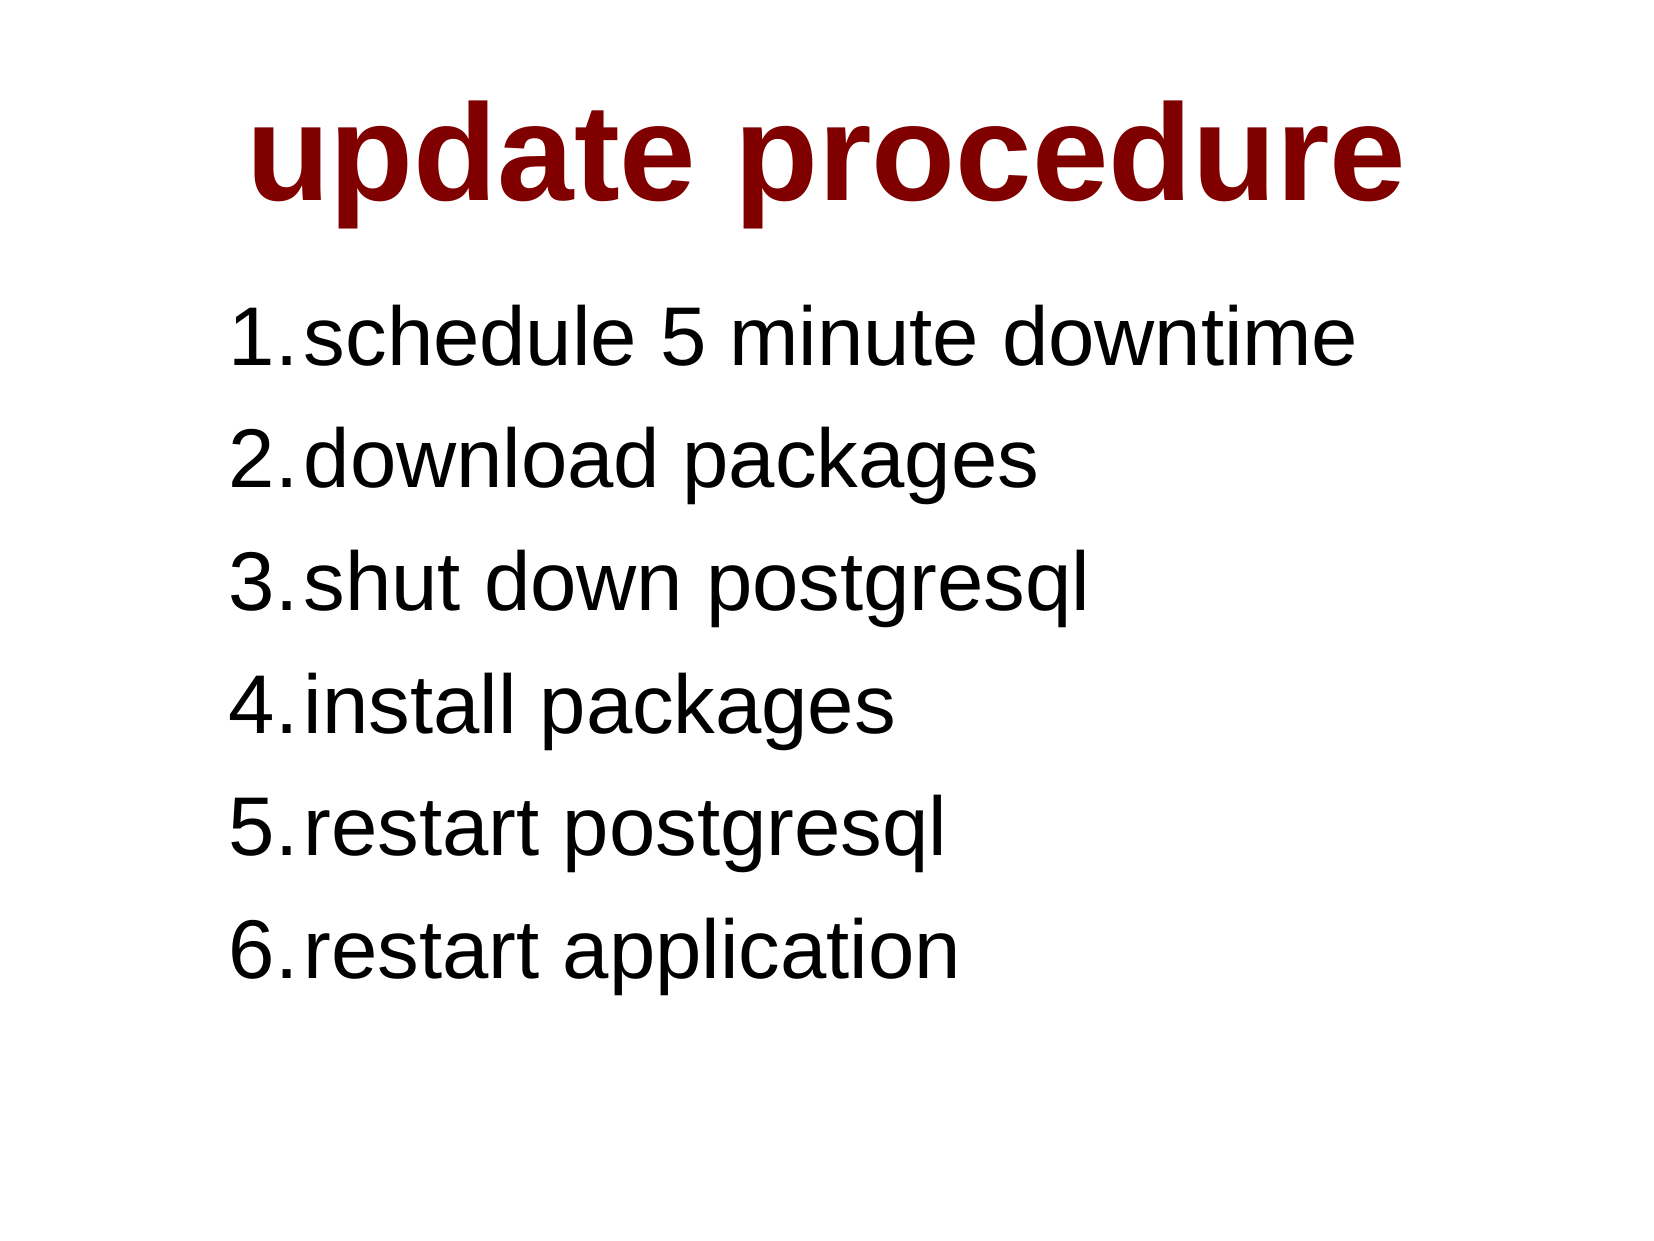

# update procedure
schedule 5 minute downtime
download packages
shut down postgresql
install packages
restart postgresql
restart application